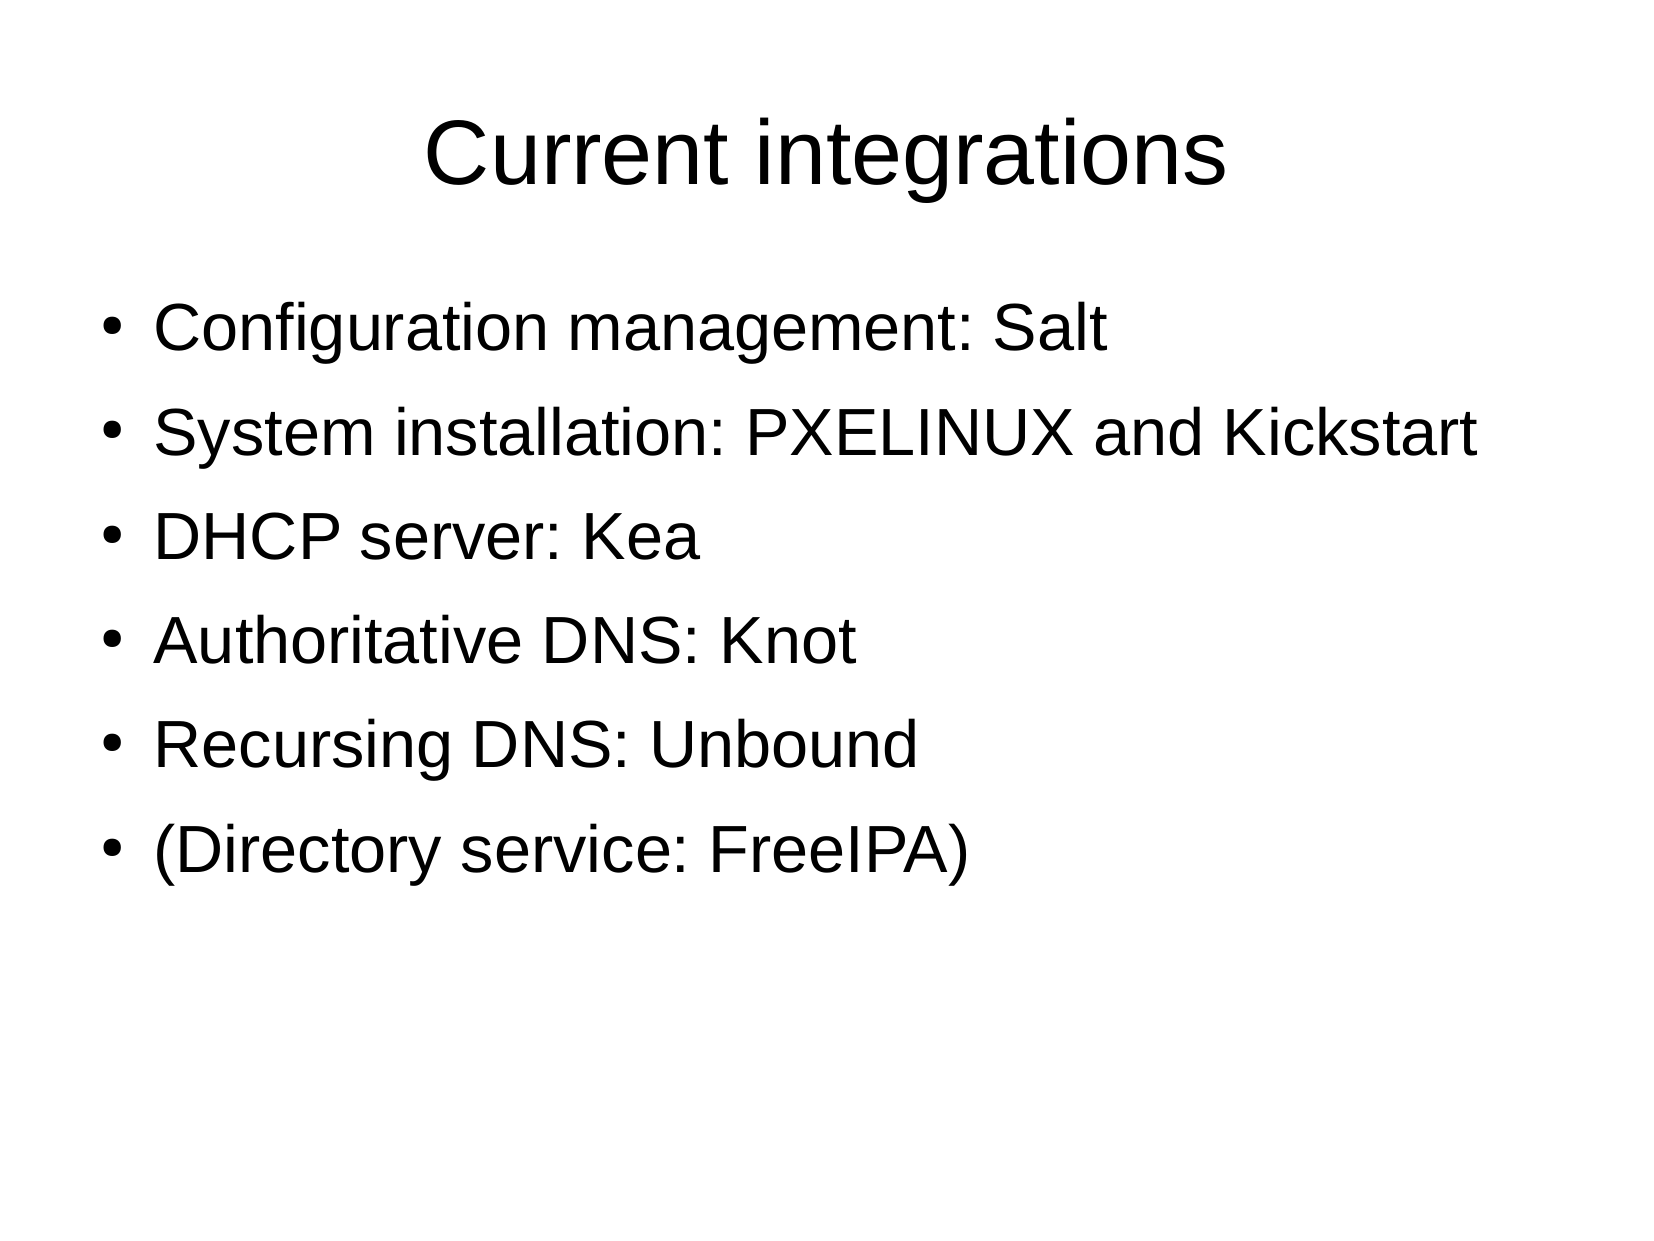

# Current integrations
Configuration management: Salt
System installation: PXELINUX and Kickstart
DHCP server: Kea
Authoritative DNS: Knot
Recursing DNS: Unbound
(Directory service: FreeIPA)